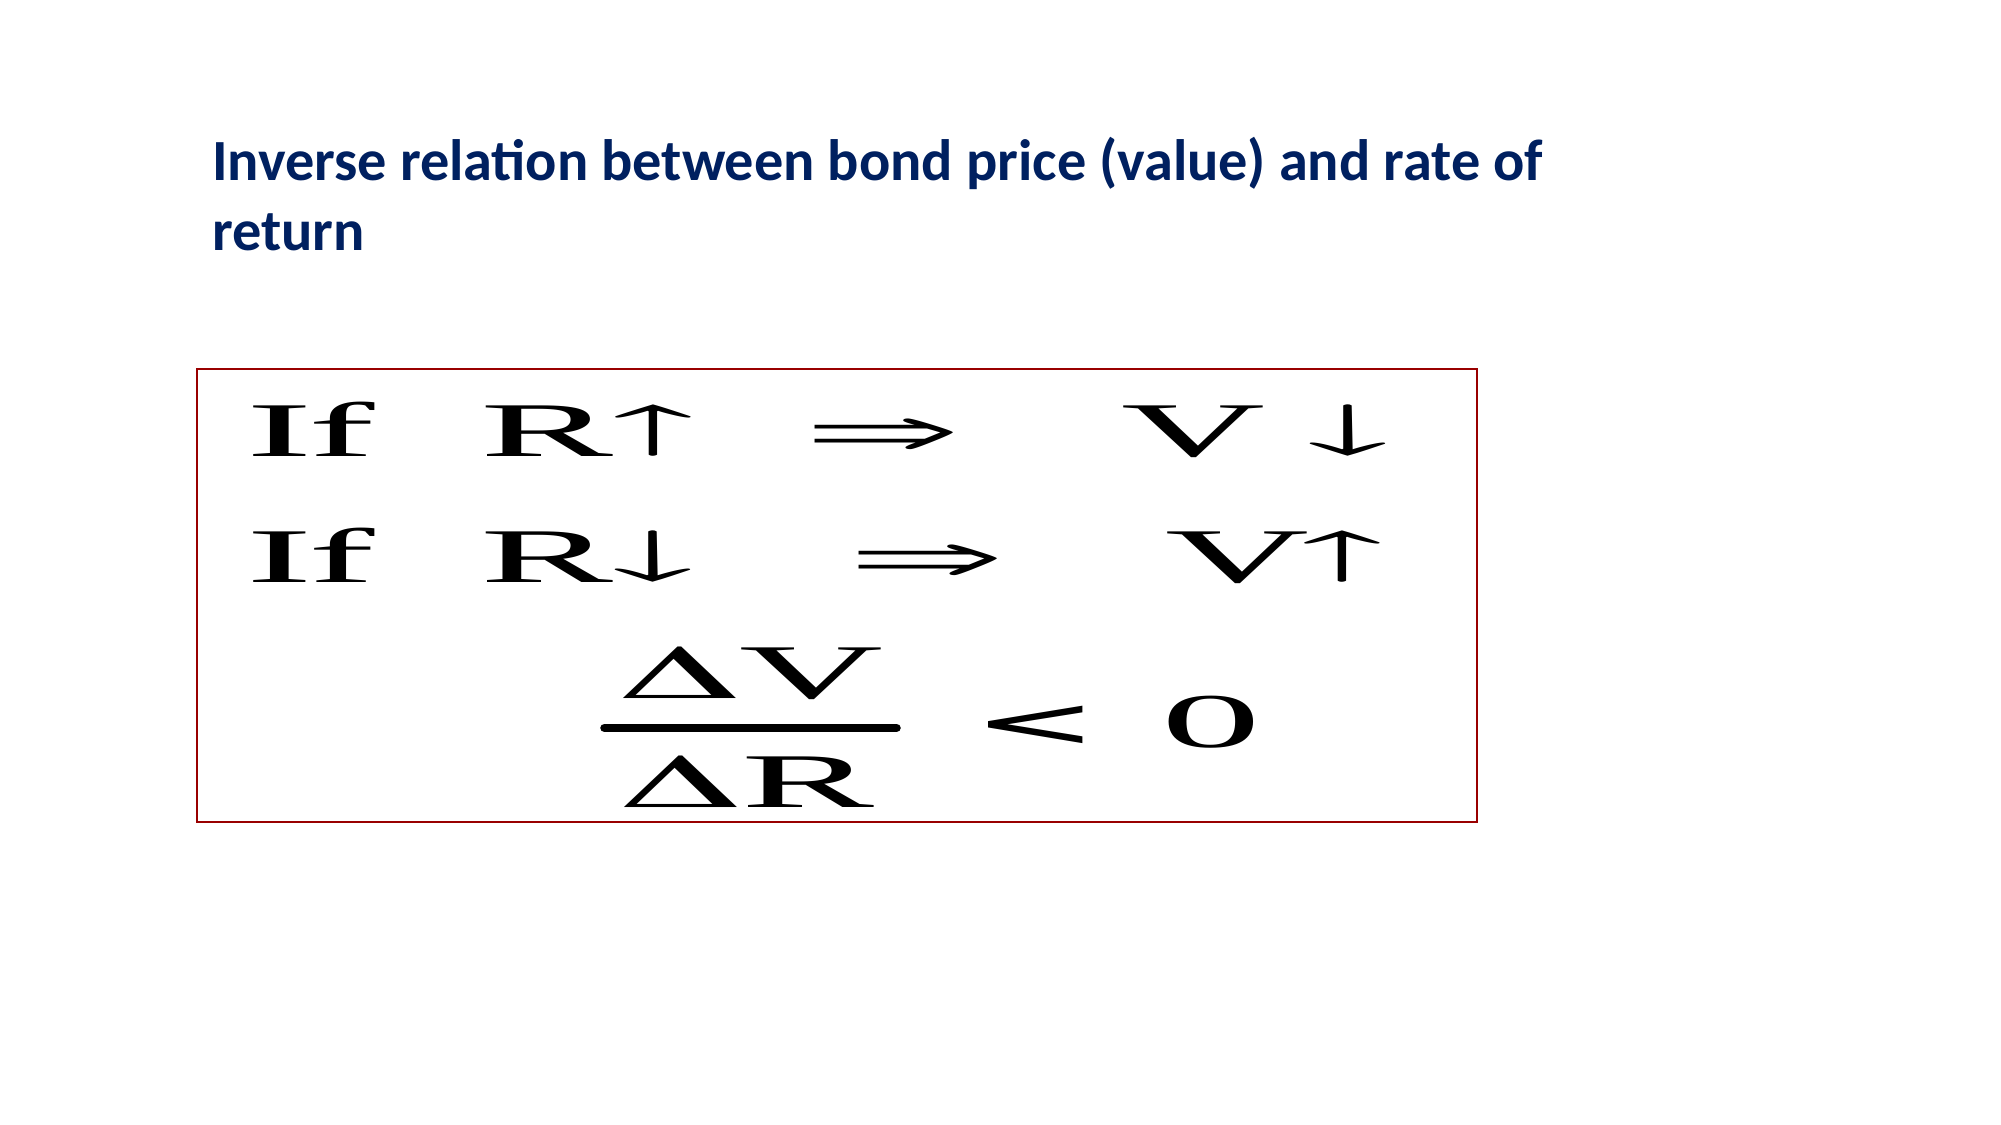

Inverse relation between bond price (value) and rate of return
#